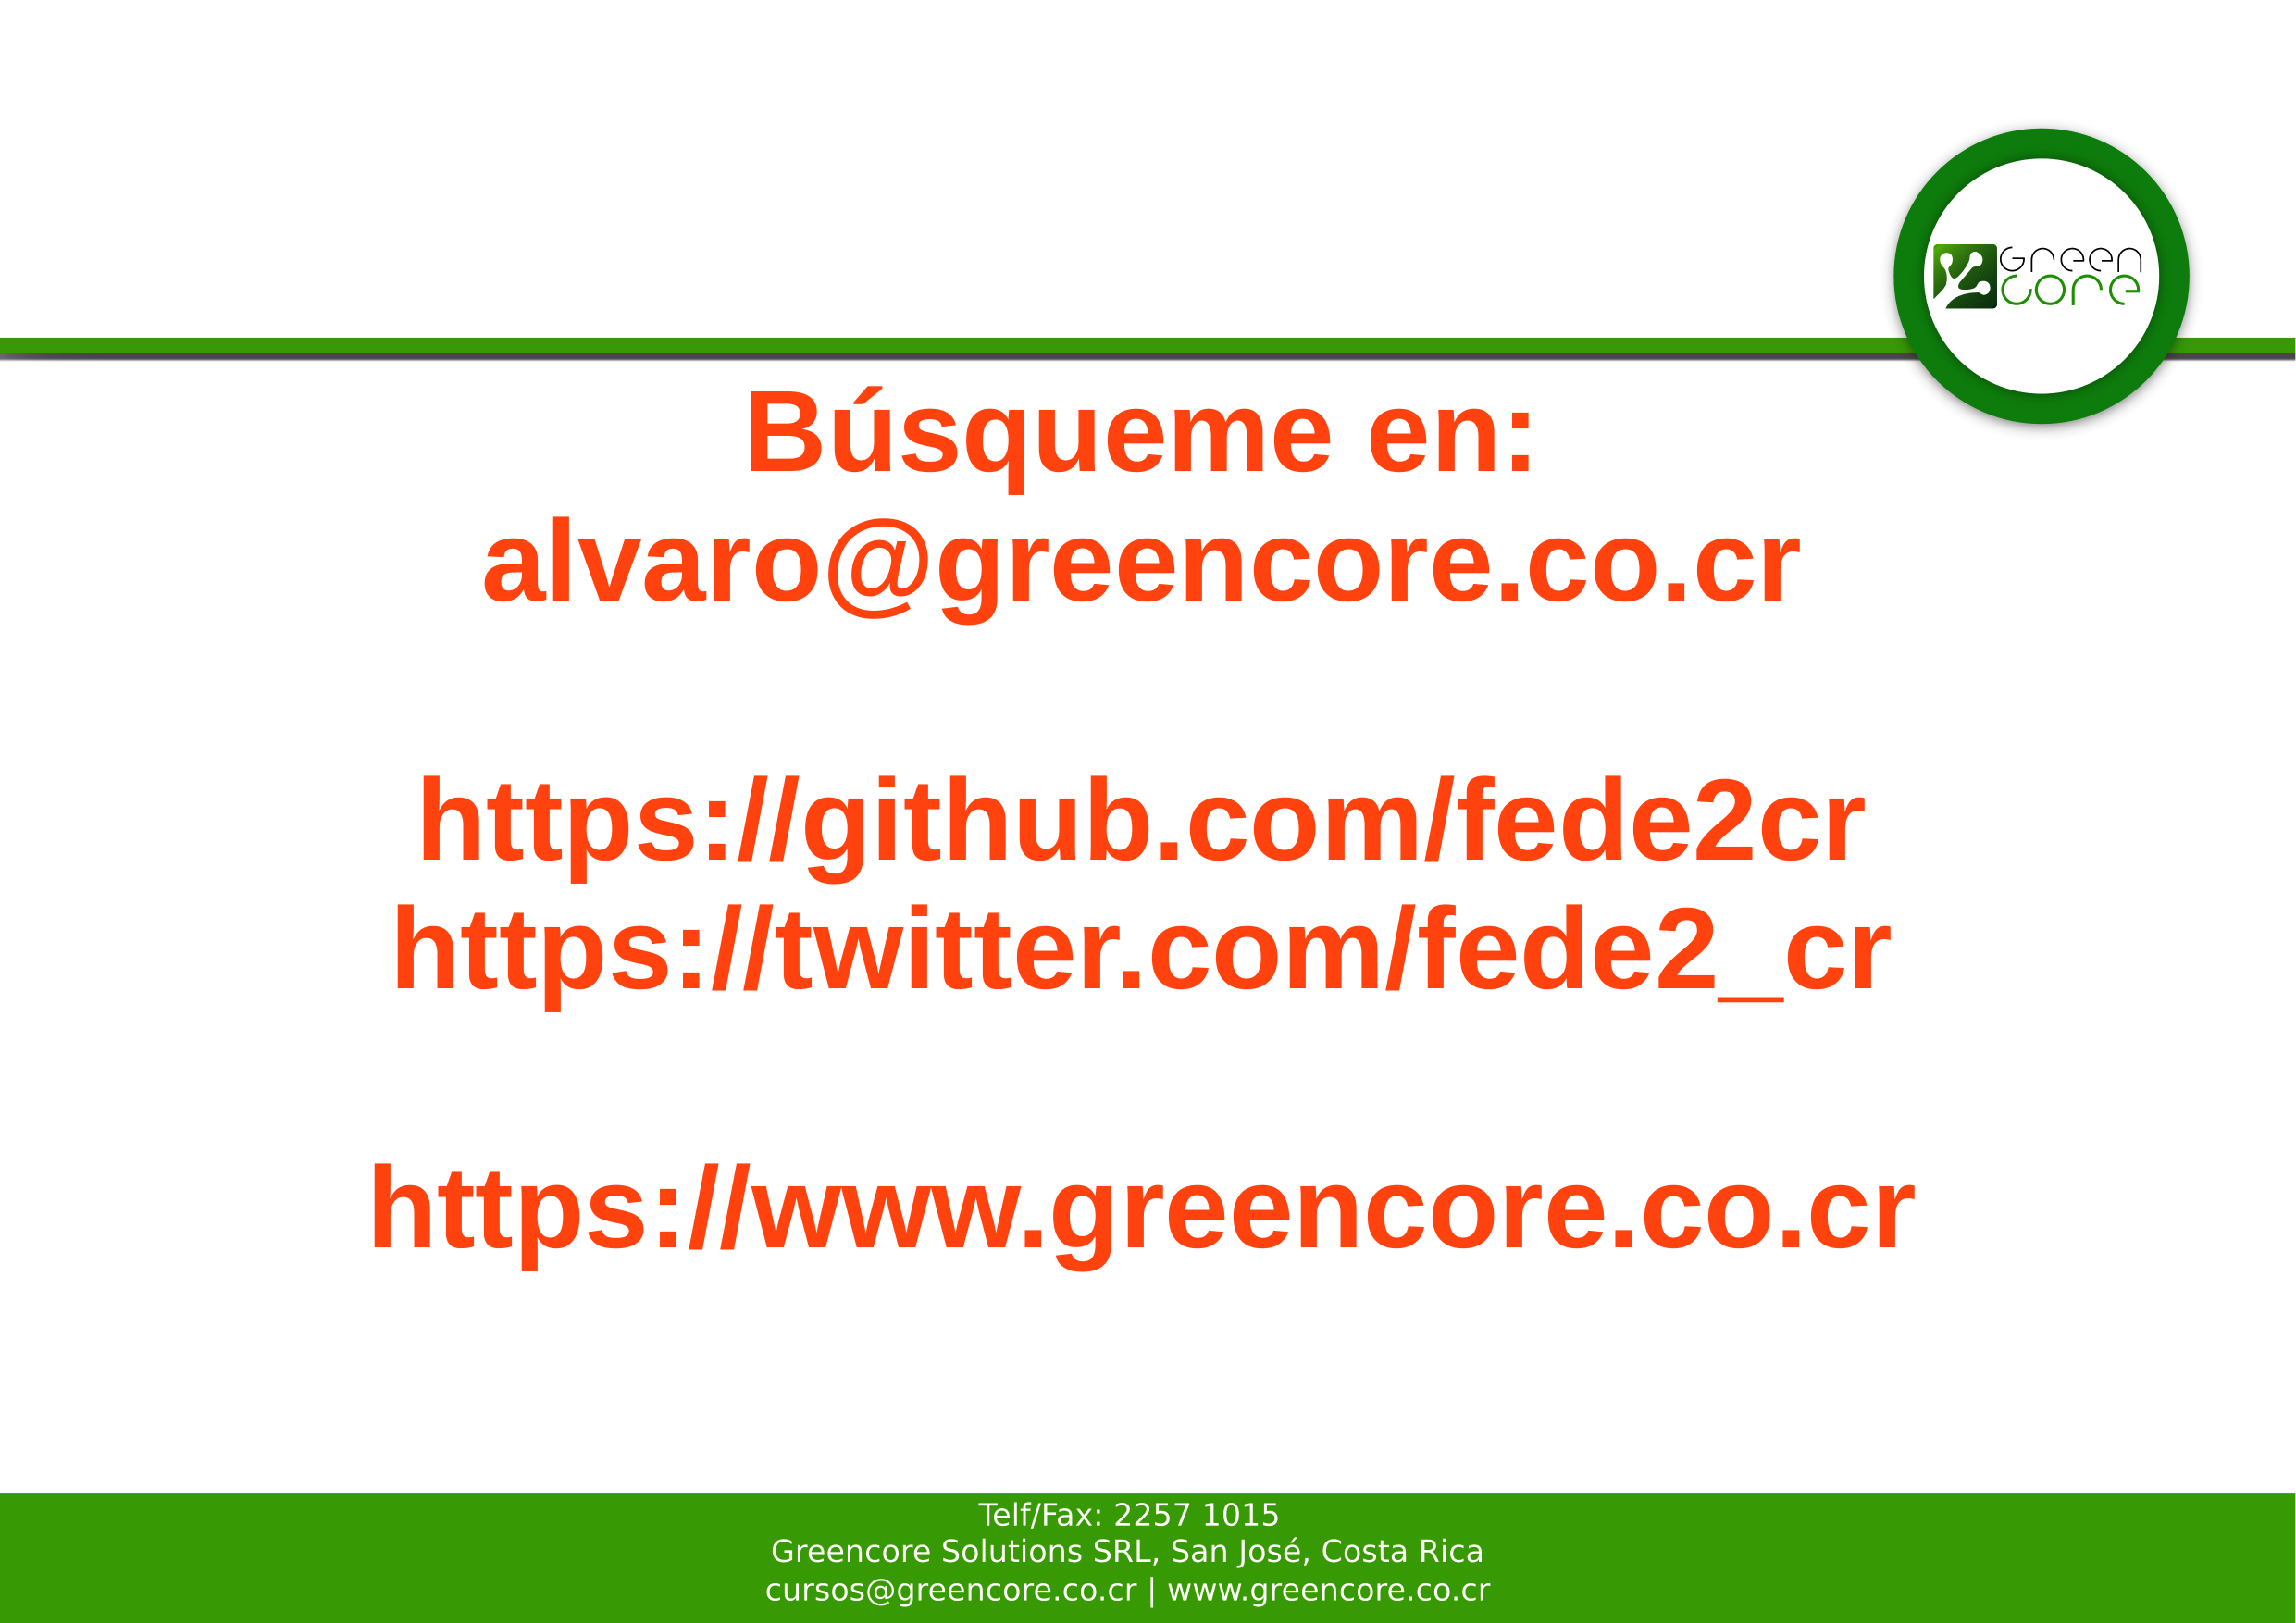

# Búsqueme en:
alvaro@greencore.co.cr
https://github.com/fede2cr
https://twitter.com/fede2_cr
https://www.greencore.co.cr